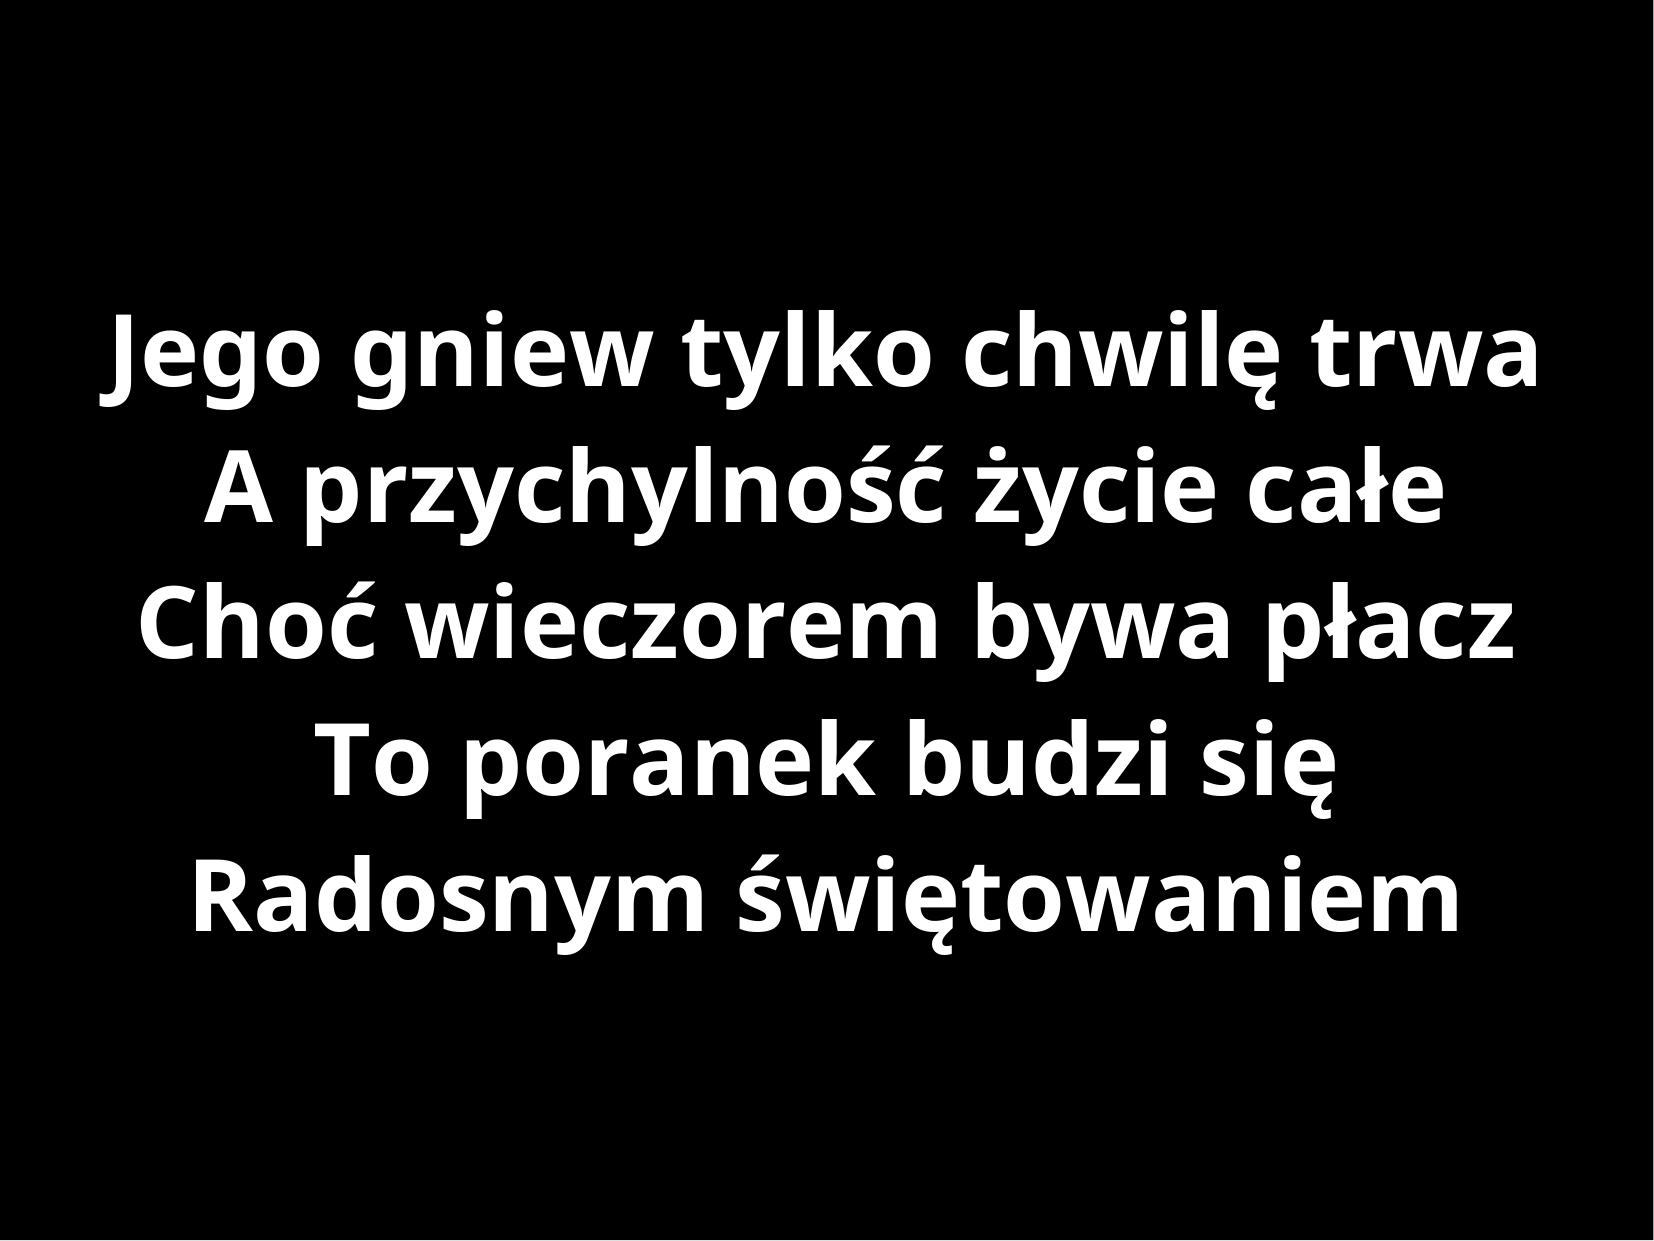

# Jego gniew tylko chwilę trwa A przychylność życie całe Choć wieczorem bywa płacz To poranek budzi się Radosnym świętowaniem